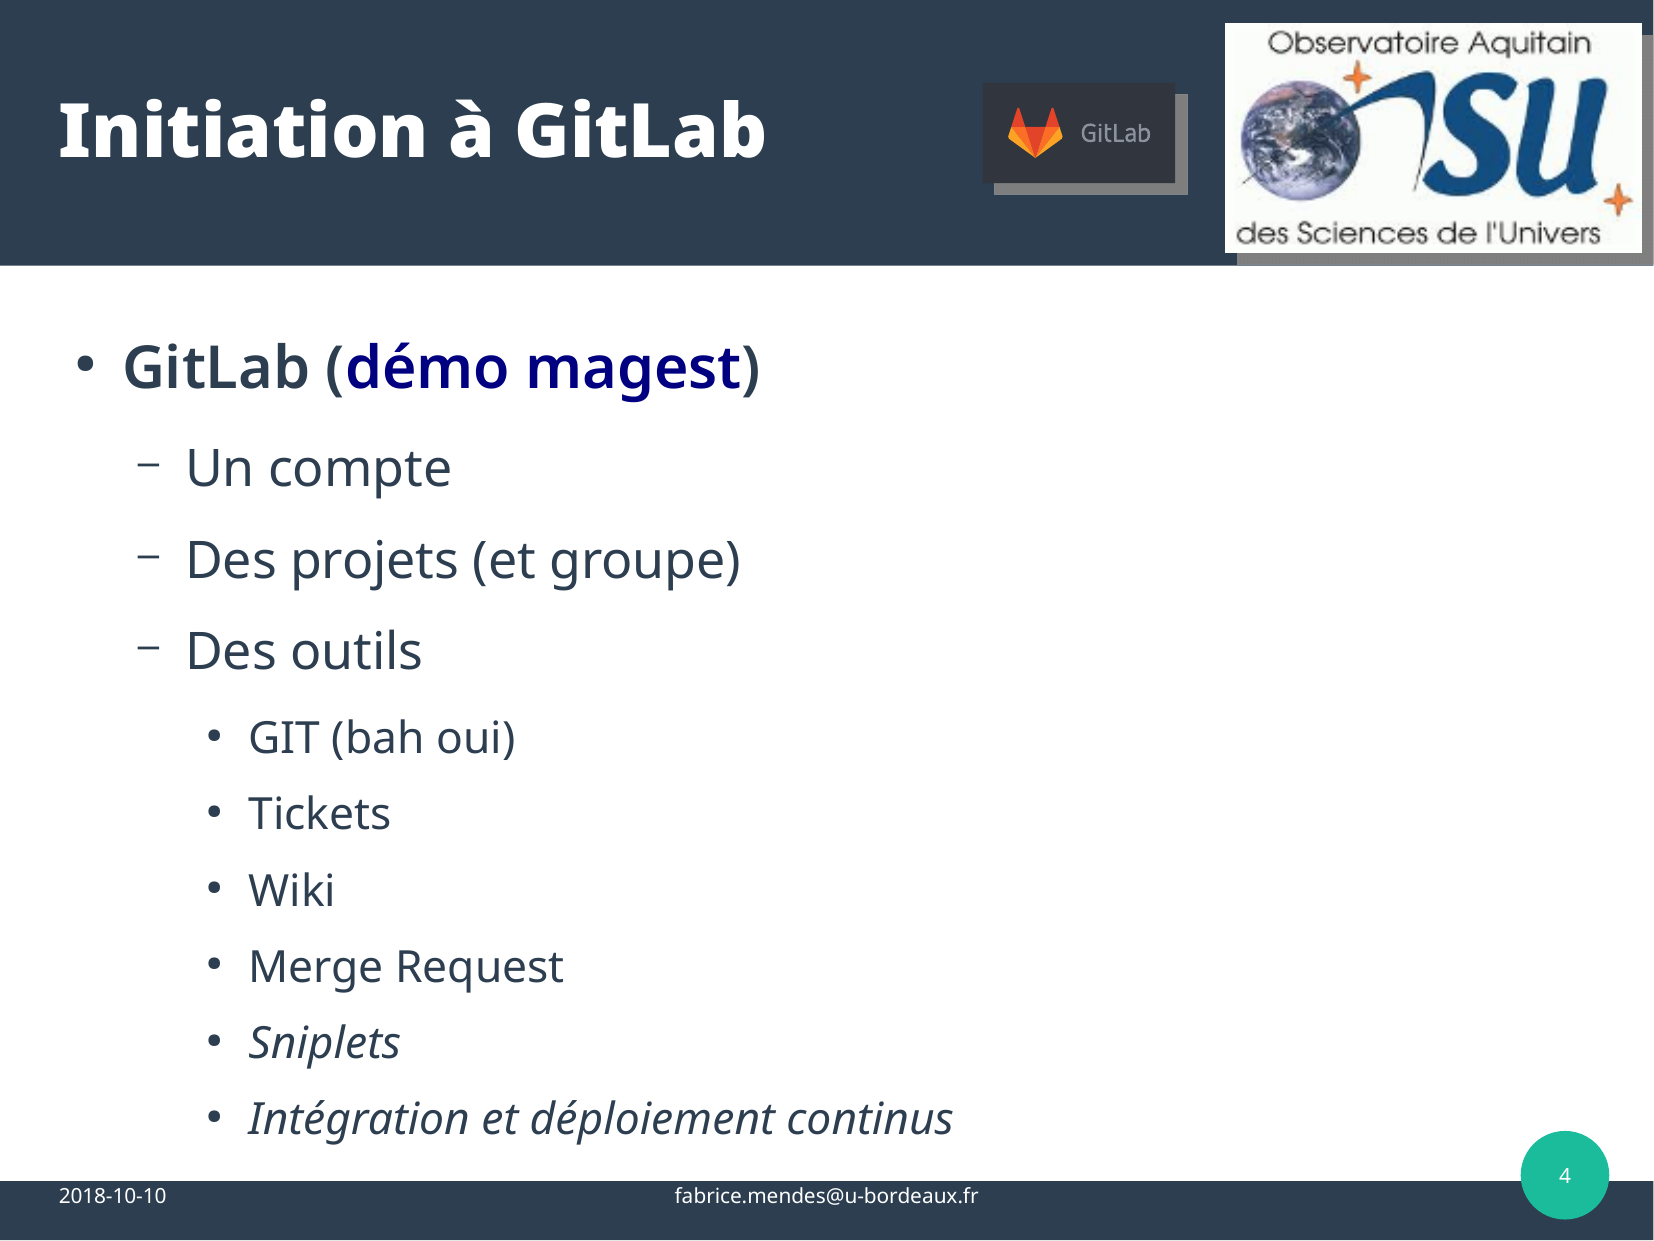

# Initiation à GitLab
GitLab (démo magest)
Un compte
Des projets (et groupe)
Des outils
GIT (bah oui)
Tickets
Wiki
Merge Request
Sniplets
Intégration et déploiement continus
4
2018-10-10
fabrice.mendes@u-bordeaux.fr